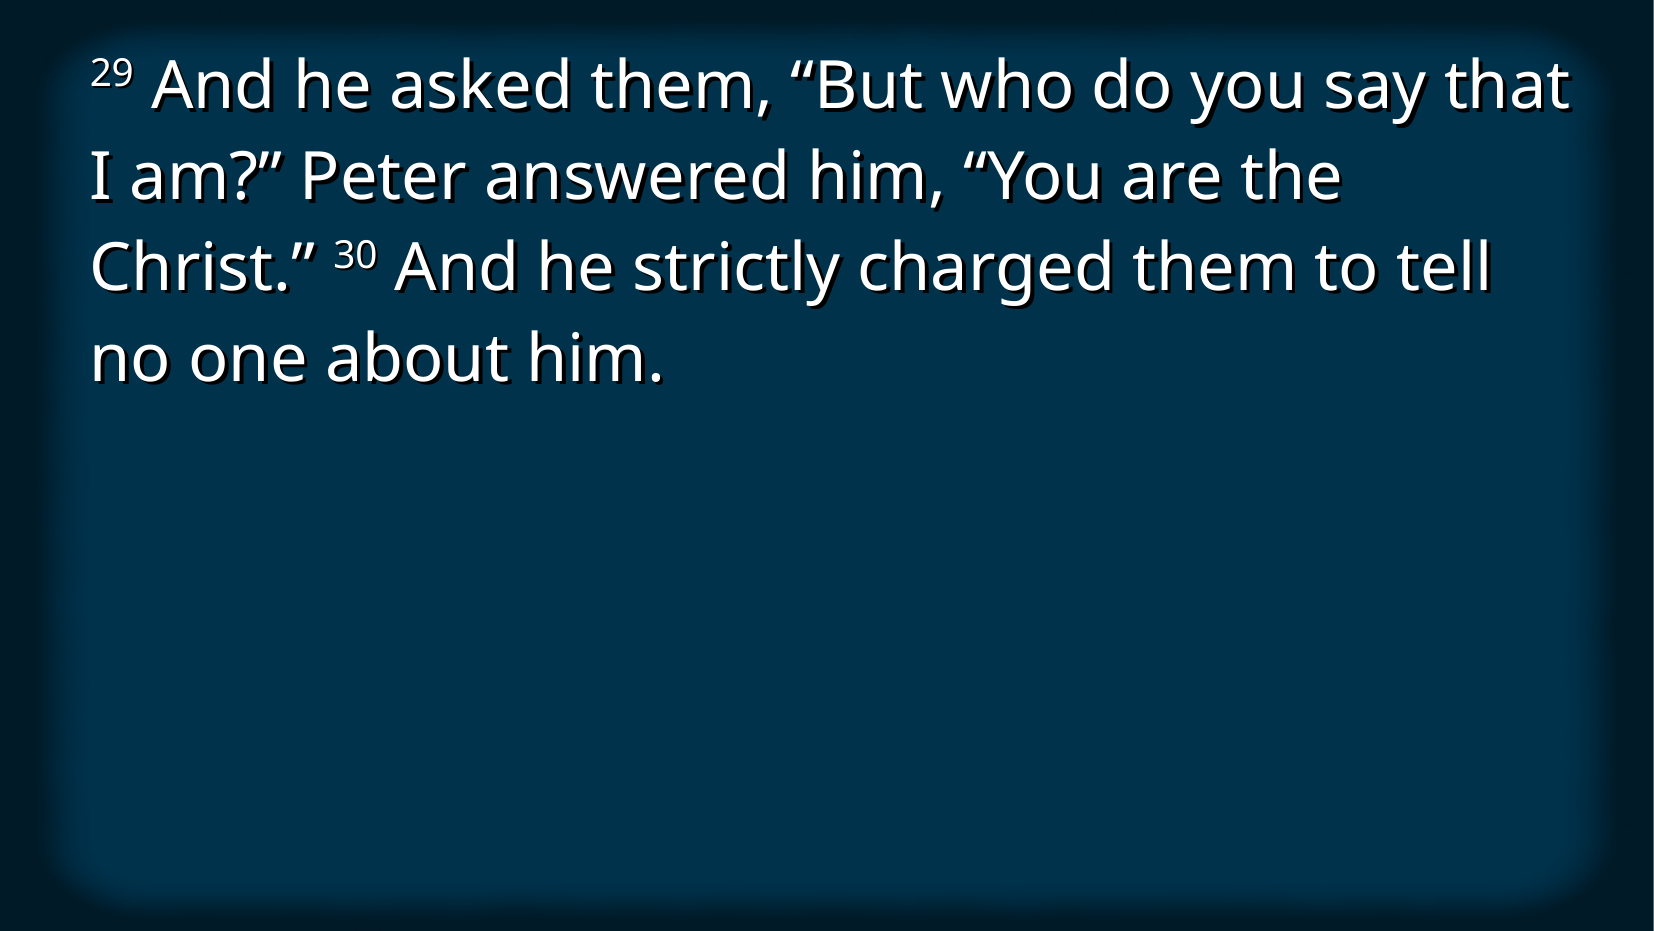

29 And he asked them, “But who do you say that I am?” Peter answered him, “You are the Christ.” 30 And he strictly charged them to tell no one about him.